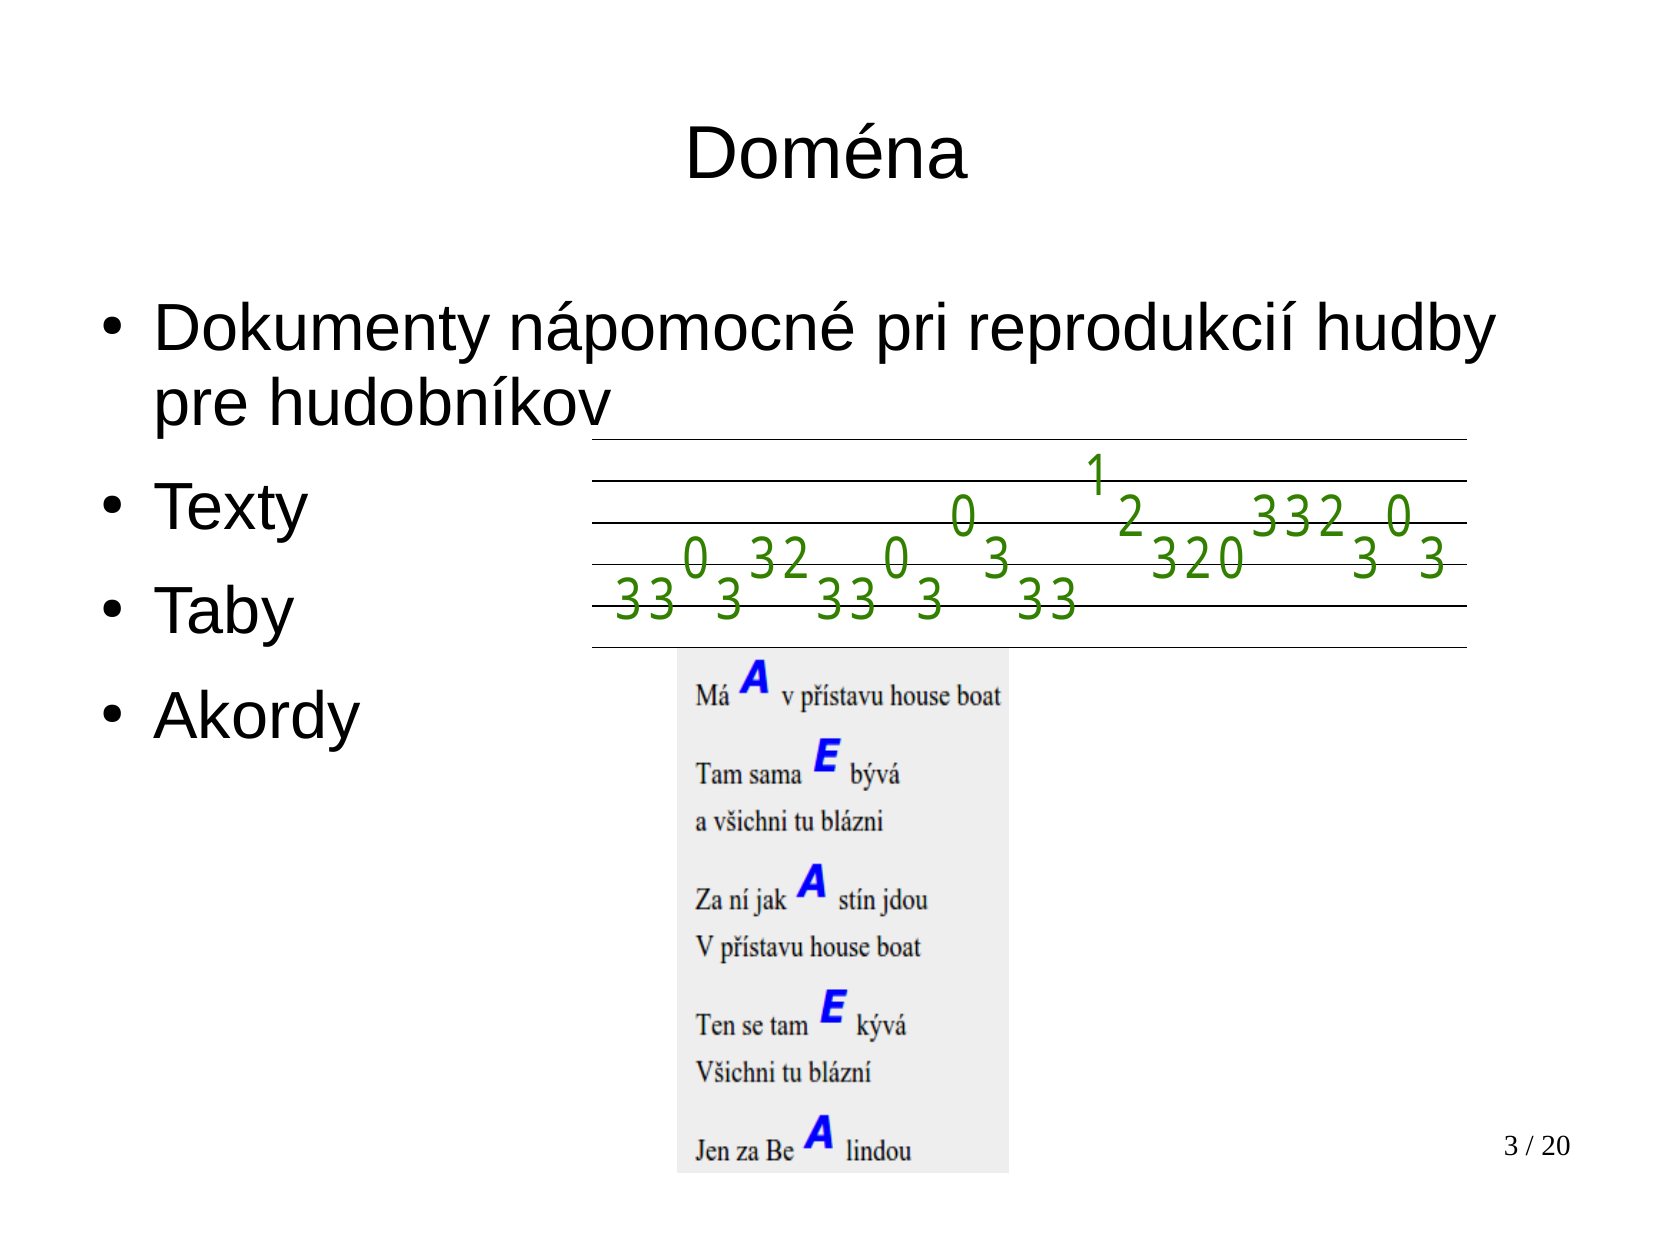

# Doména
Dokumenty nápomocné pri reprodukcií hudby pre hudobníkov
Texty
Taby
Akordy
3